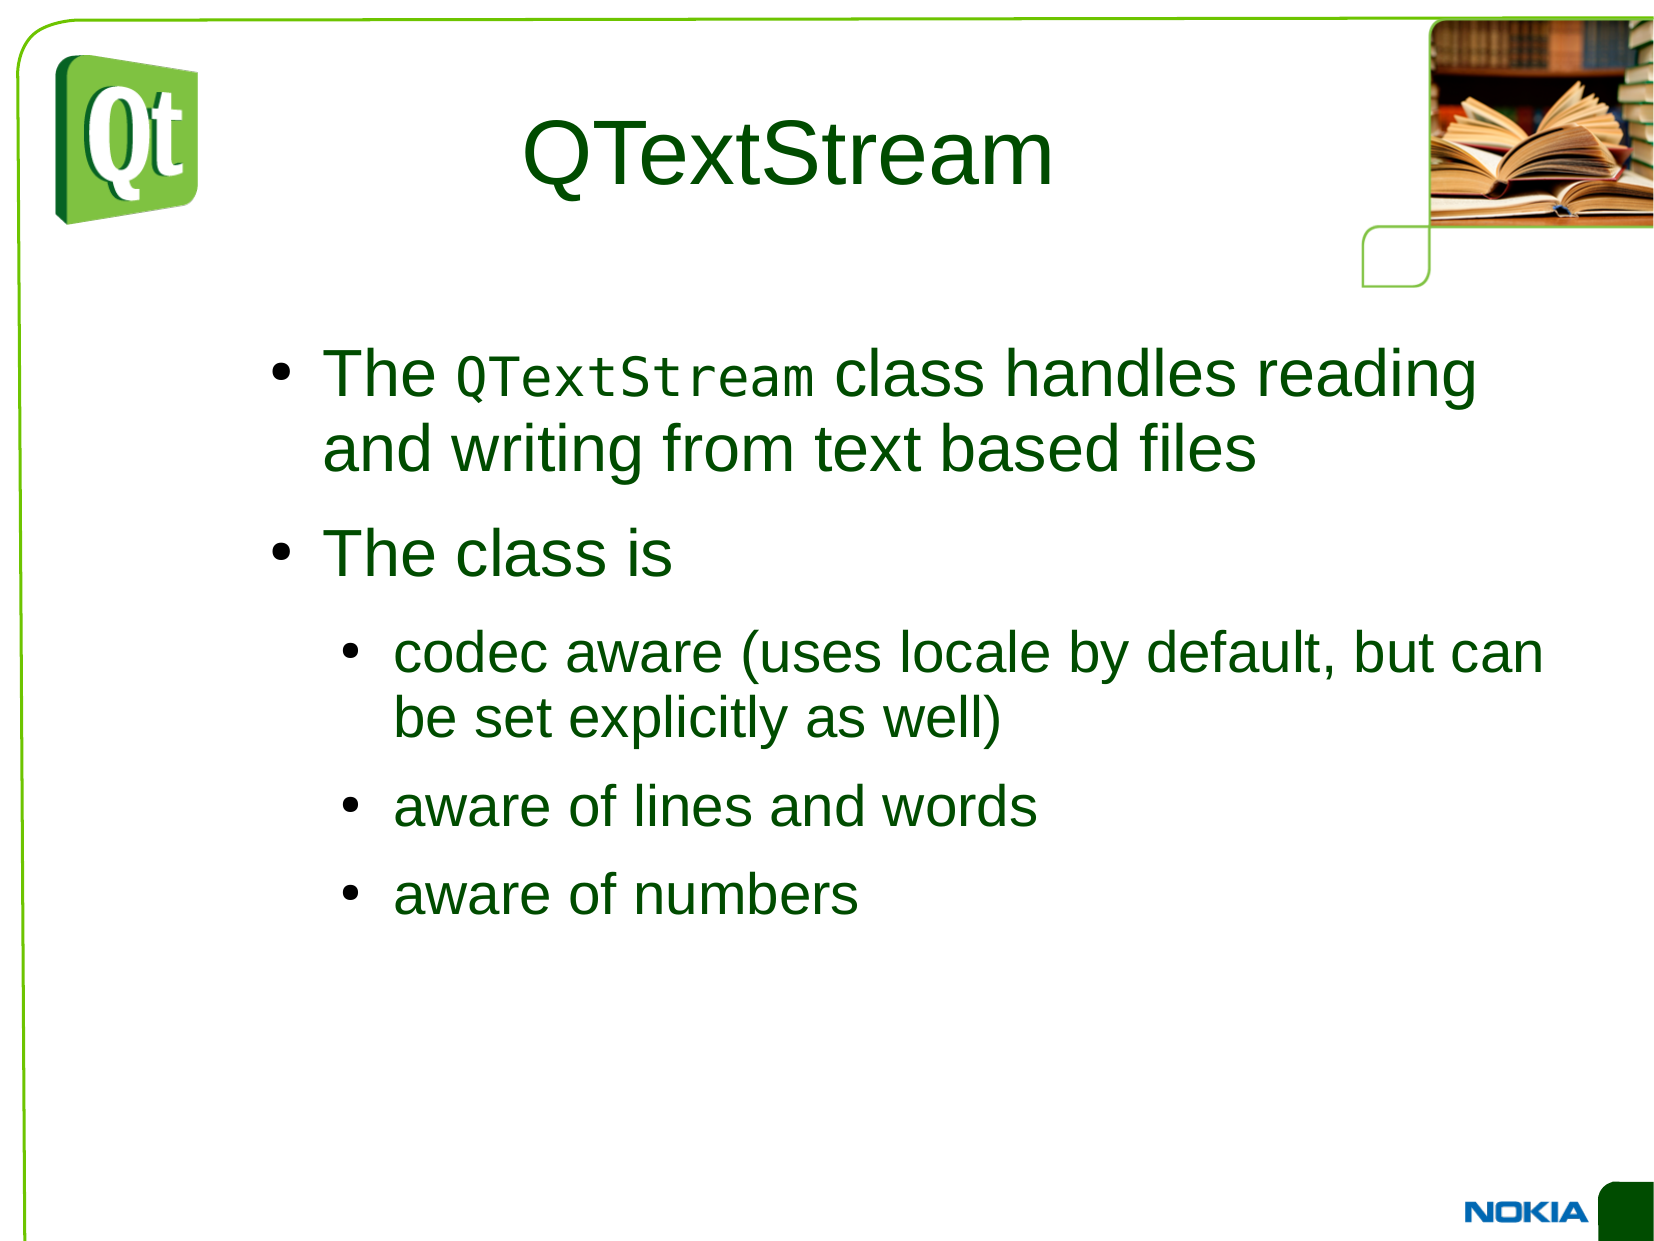

# QTextStream
The QTextStream class handles reading and writing from text based files
The class is
codec aware (uses locale by default, but can be set explicitly as well)
aware of lines and words
aware of numbers